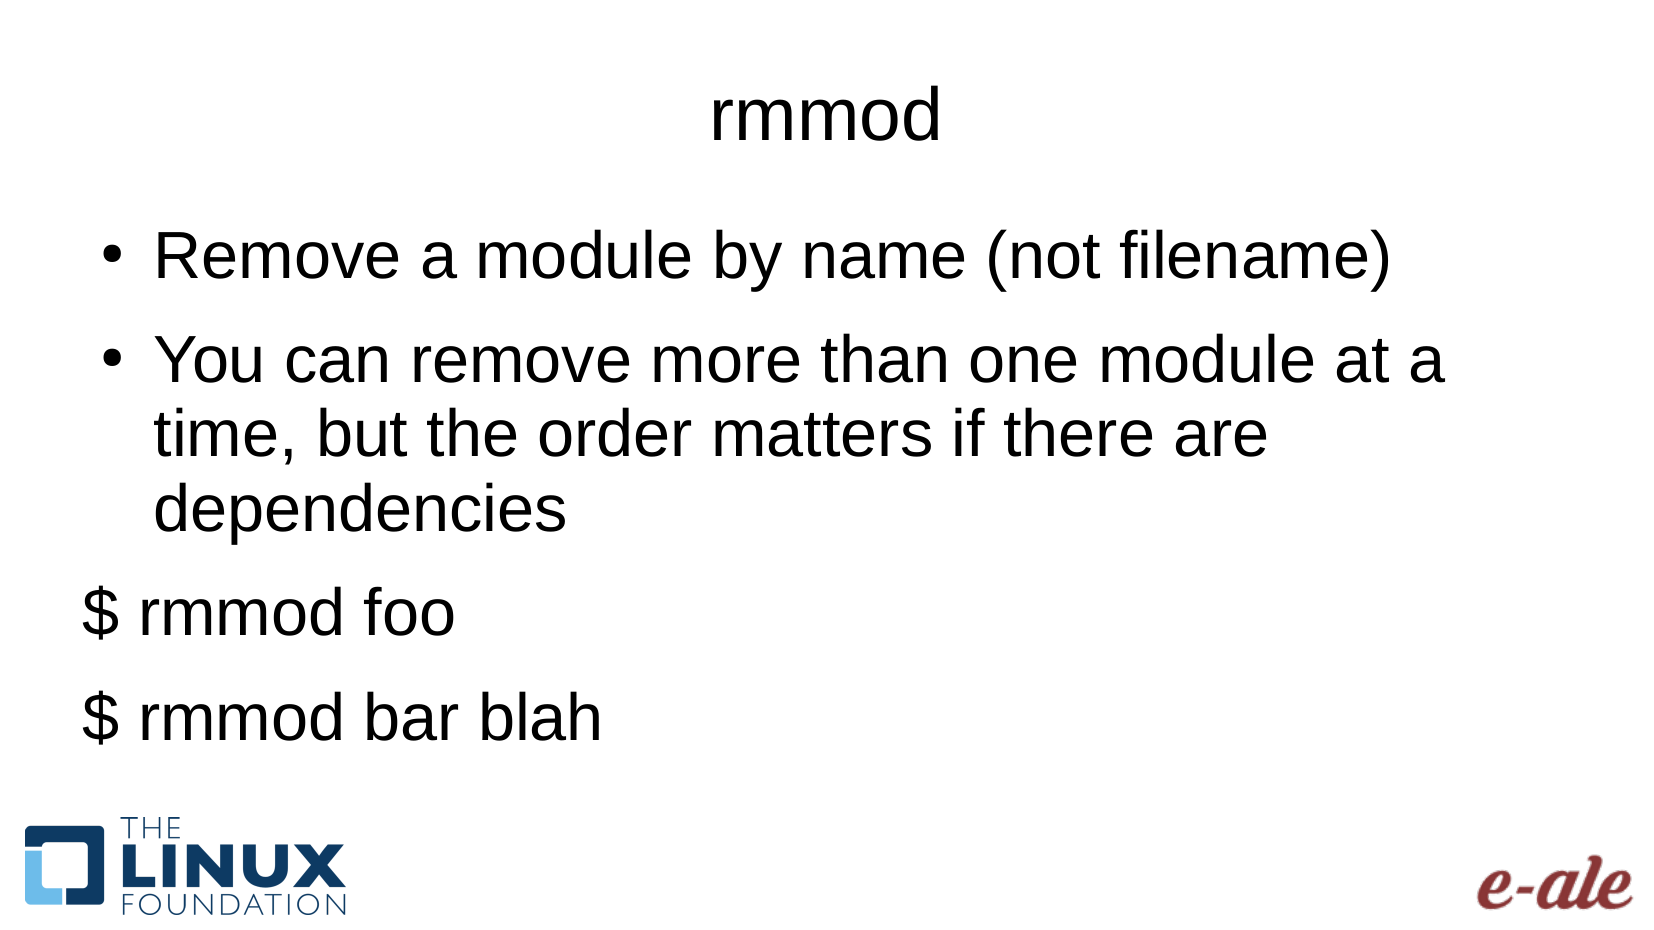

# rmmod
Remove a module by name (not filename)
You can remove more than one module at a time, but the order matters if there are dependencies
$ rmmod foo
$ rmmod bar blah